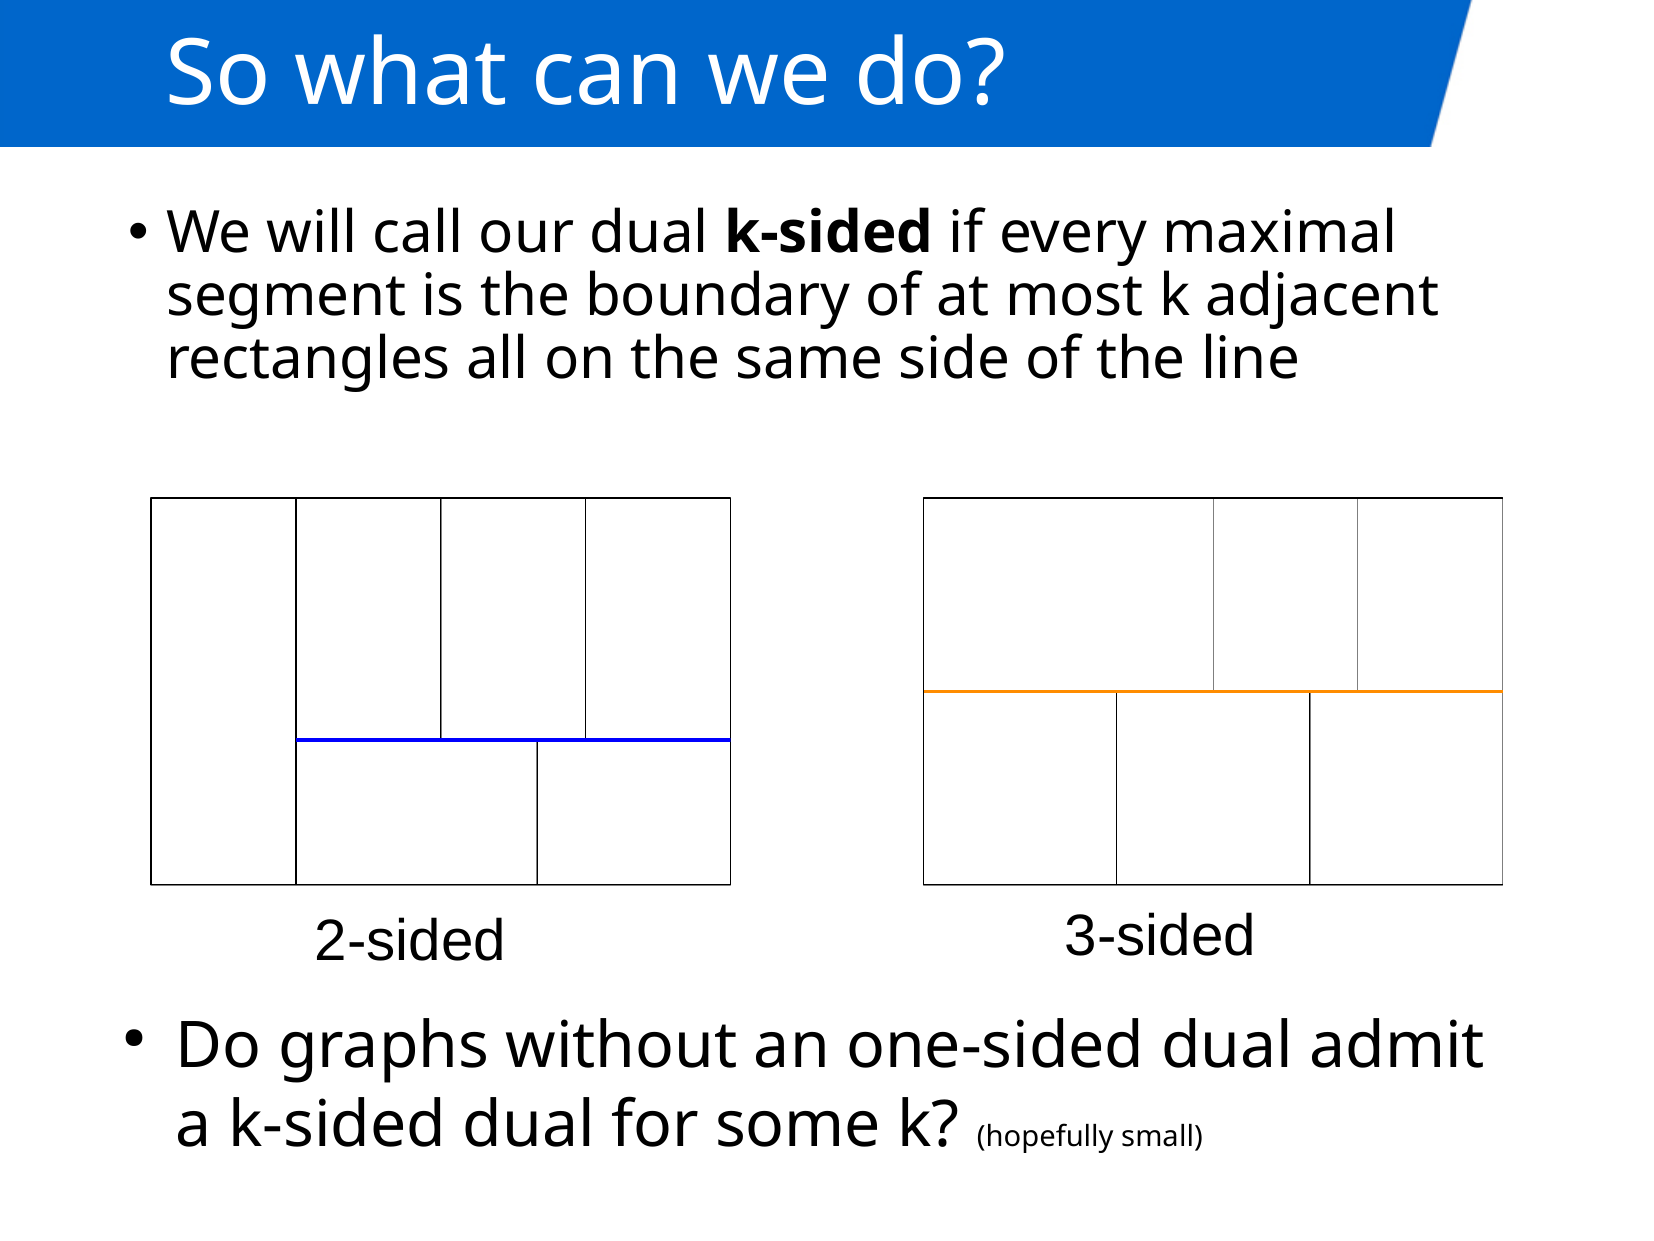

# So what can we do?
We will call our dual k-sided if every maximal segment is the boundary of at most k adjacent rectangles all on the same side of the line
3-sided
		2-sided
Do graphs without an one-sided dual admit a k-sided dual for some k? (hopefully small)